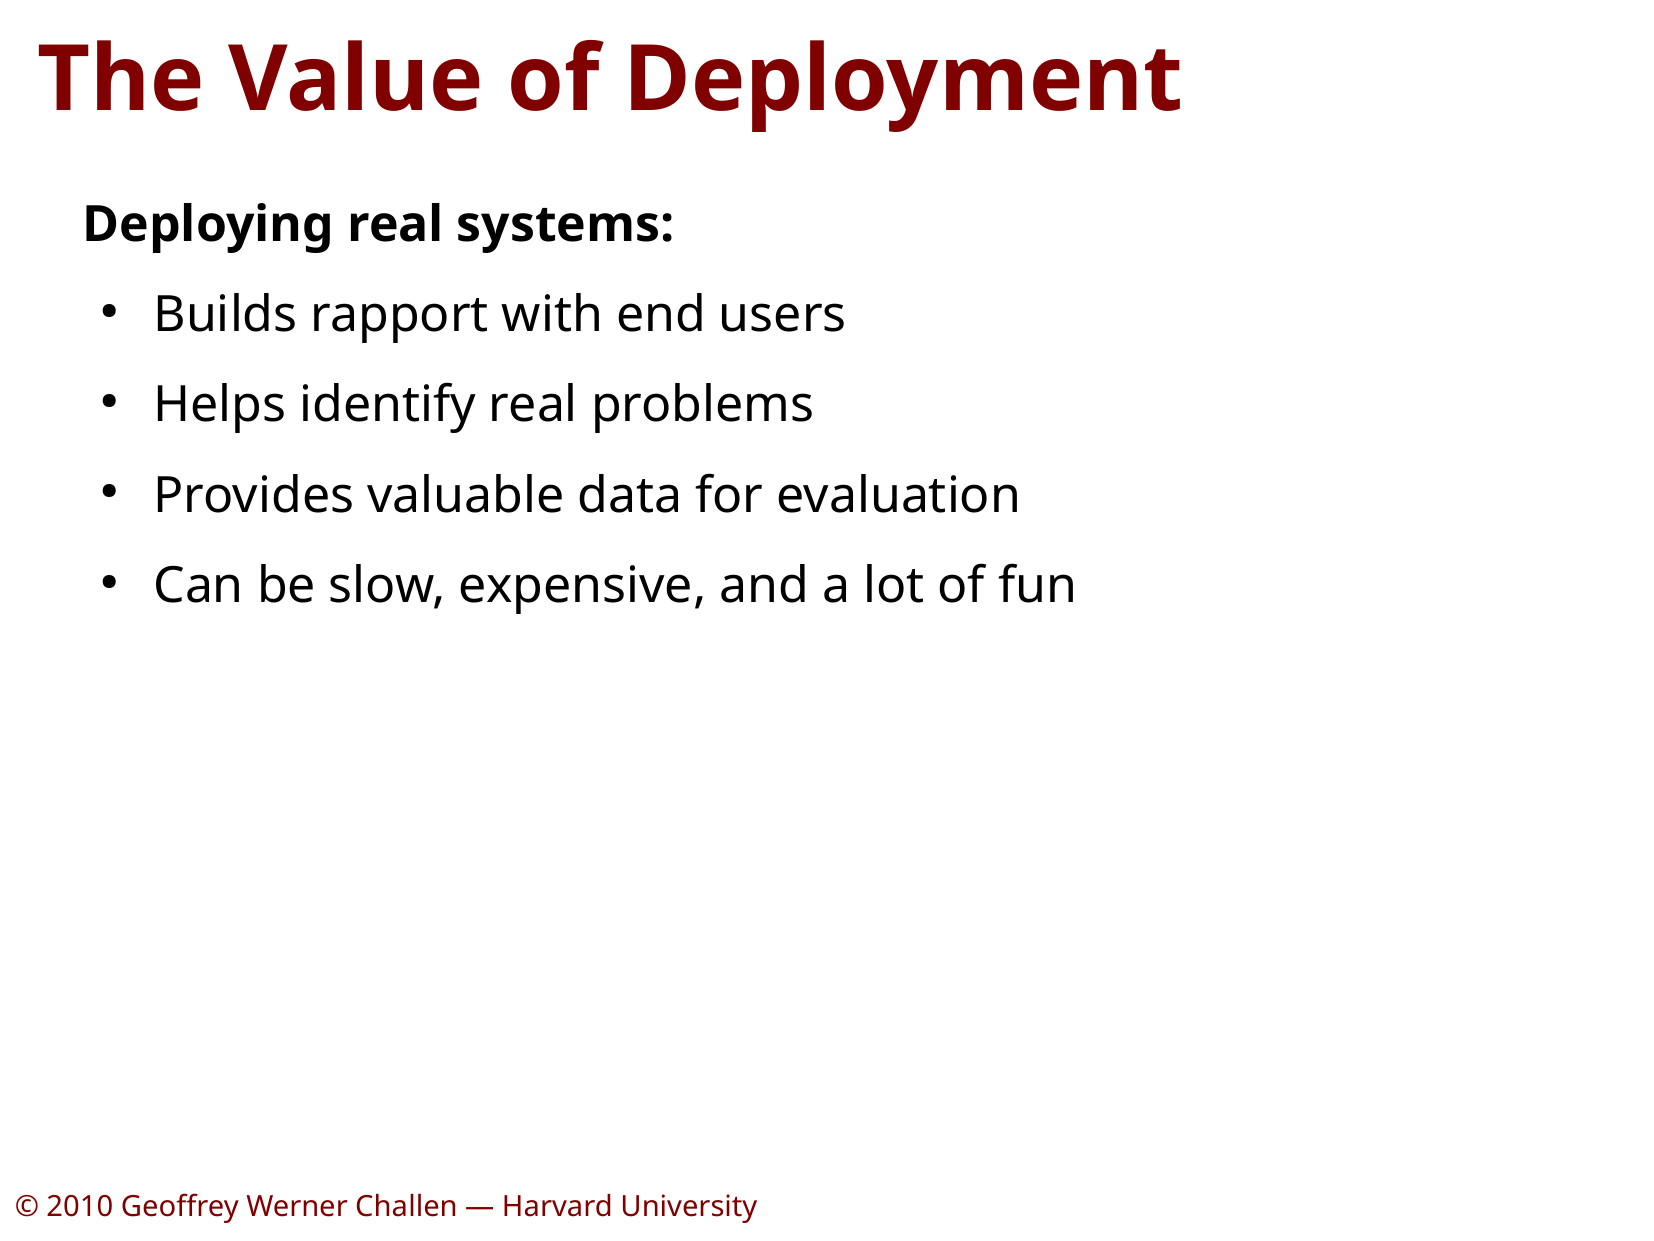

# The Value of Deployment
Deploying real systems:
Builds rapport with end users
Helps identify real problems
Provides valuable data for evaluation
Can be slow, expensive, and a lot of fun